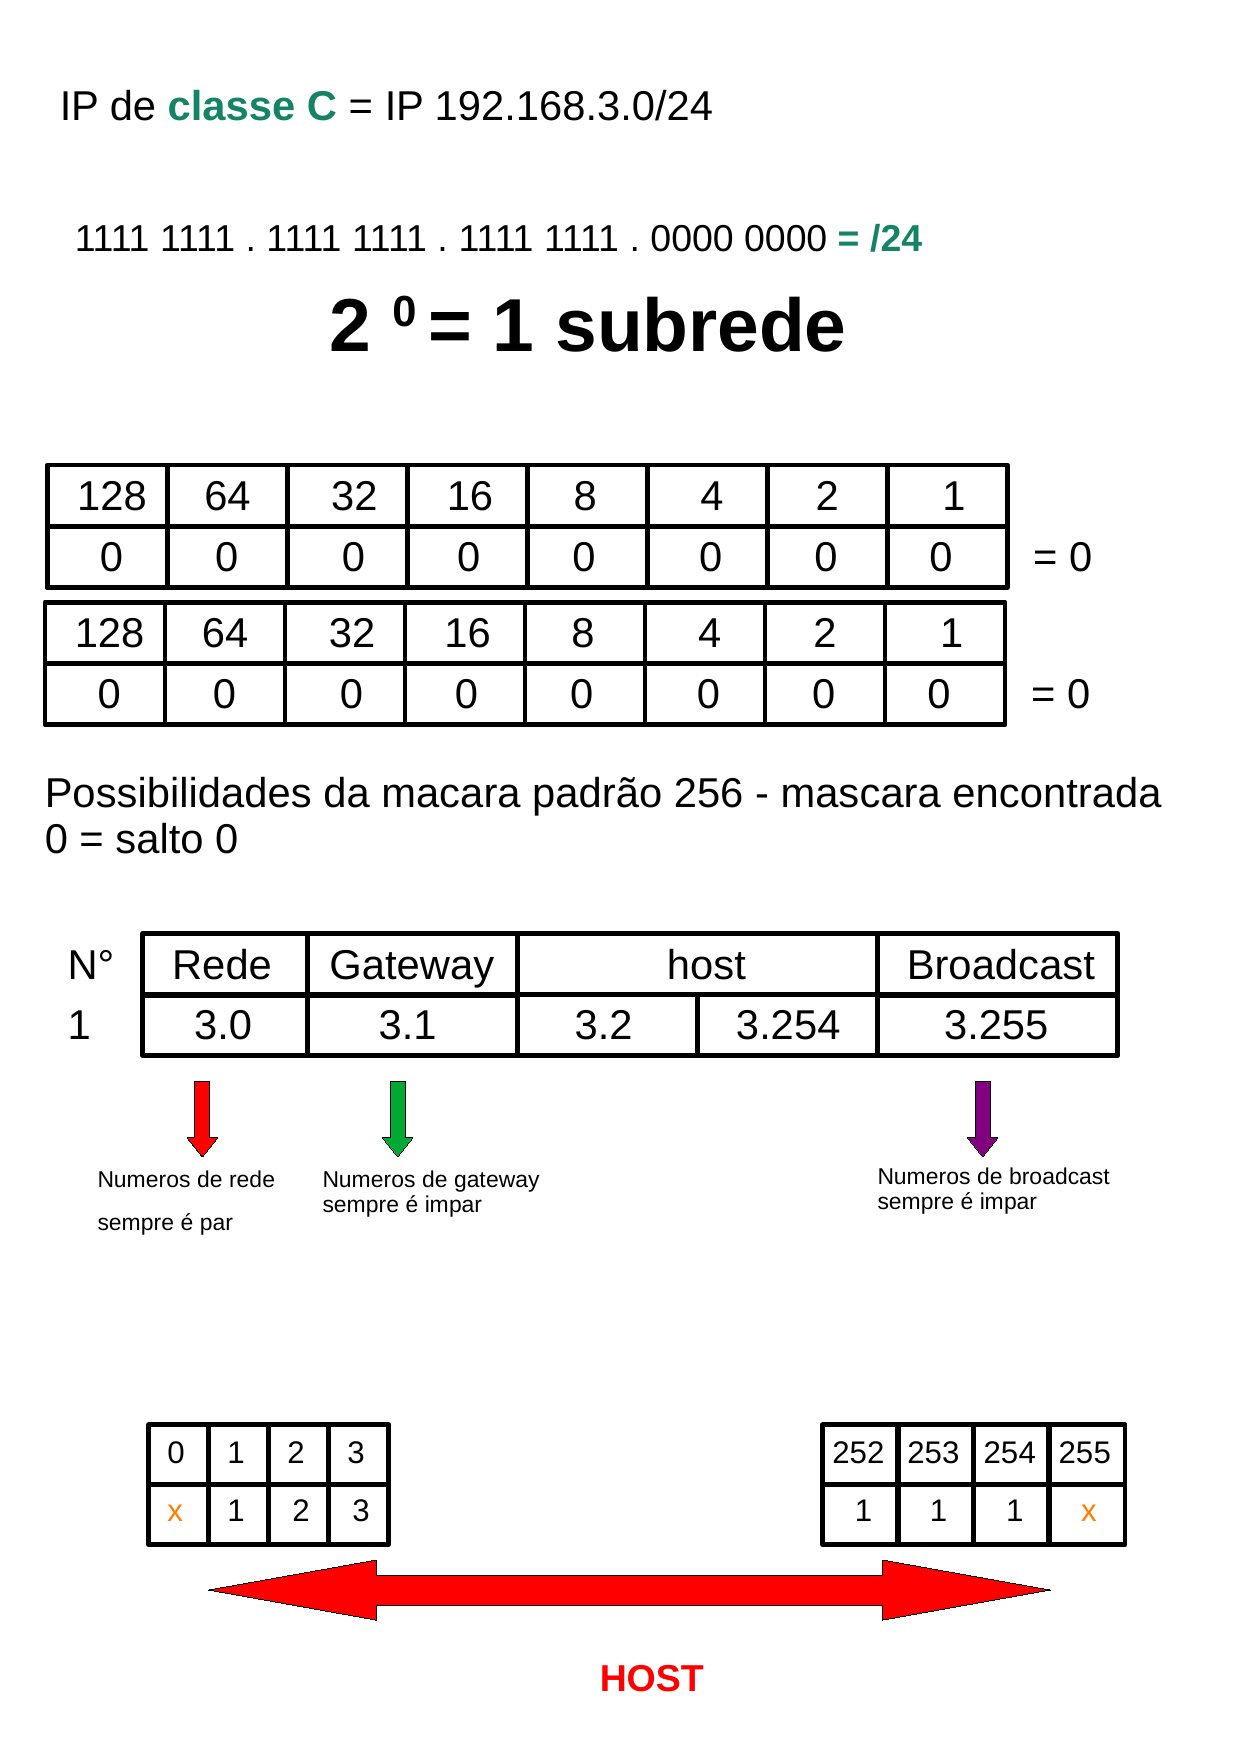

IP de classe C = IP 192.168.3.0/24
1111 1111 . 1111 1111 . 1111 1111 . 0000 0000 = /24
2 0 = 1 subrede
128 64 32 16 8 4 2 1
 0 0 0 0 0 0 0 0 = 0
128 64 32 16 8 4 2 1
 0 0 0 0 0 0 0 0 = 0
Possibilidades da macara padrão 256 - mascara encontrada 0 = salto 0
N° Rede Gateway host Broadcast
1 3.0 3.1 3.2 3.254 3.255
Numeros de broadcast sempre é impar
Numeros de rede sempre é par
Numeros de gateway sempre é impar
 0
 1
 2
 3
 252
 253
 254
 255
 x
 1
 2
 3
 1
 1
 1
 x
HOST